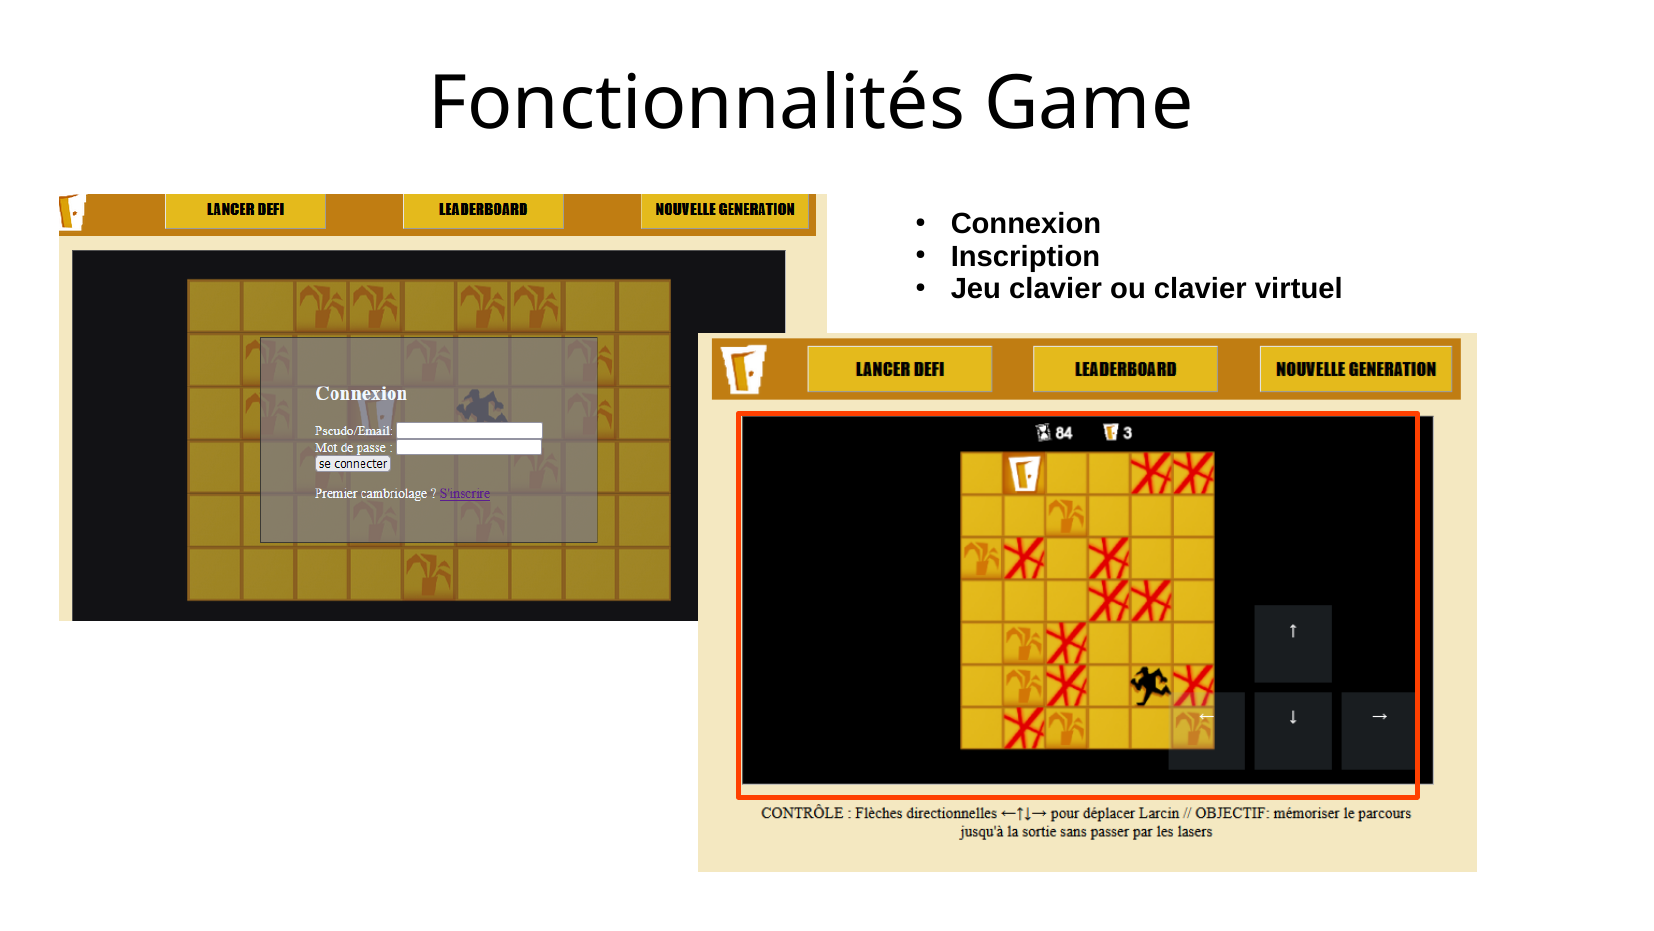

# Fonctionnalités Game
Connexion
Inscription
Jeu clavier ou clavier virtuel